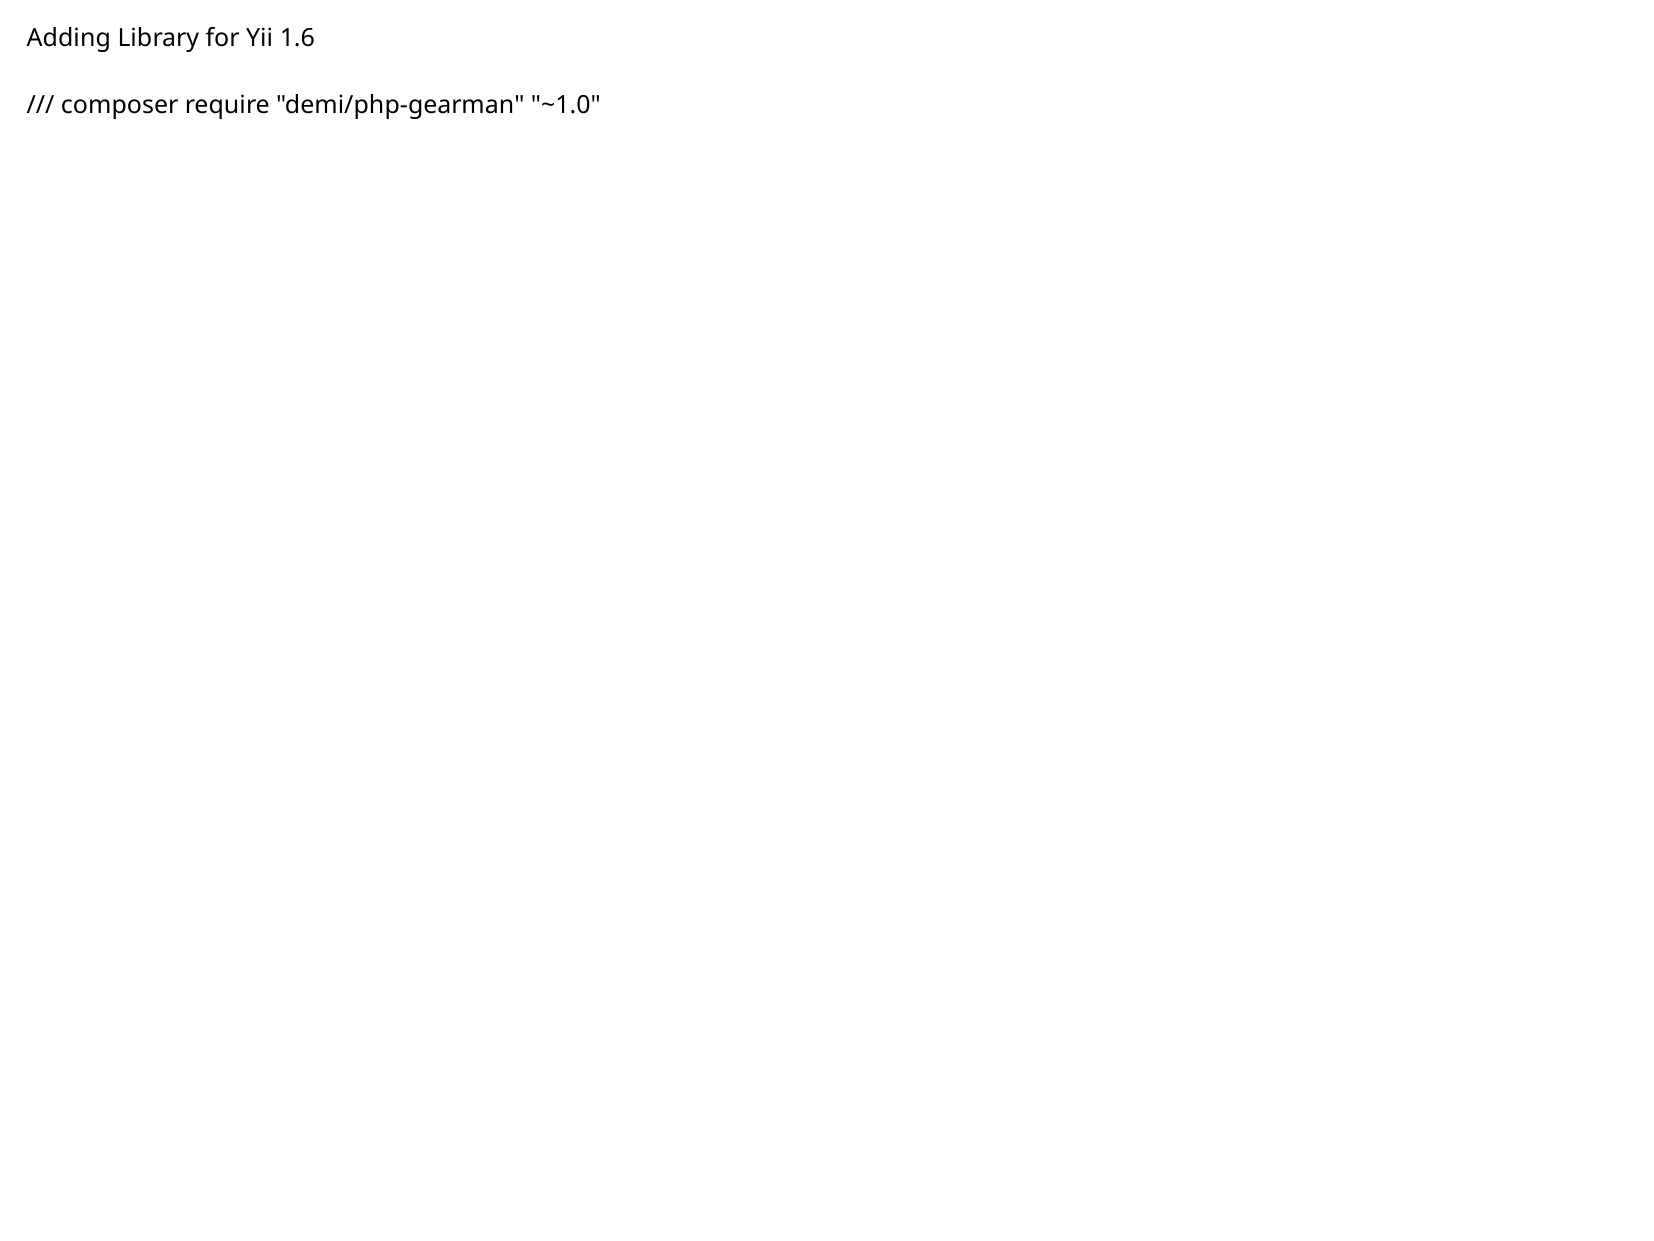

Adding Library for Yii 1.6
/// composer require "demi/php-gearman" "~1.0"